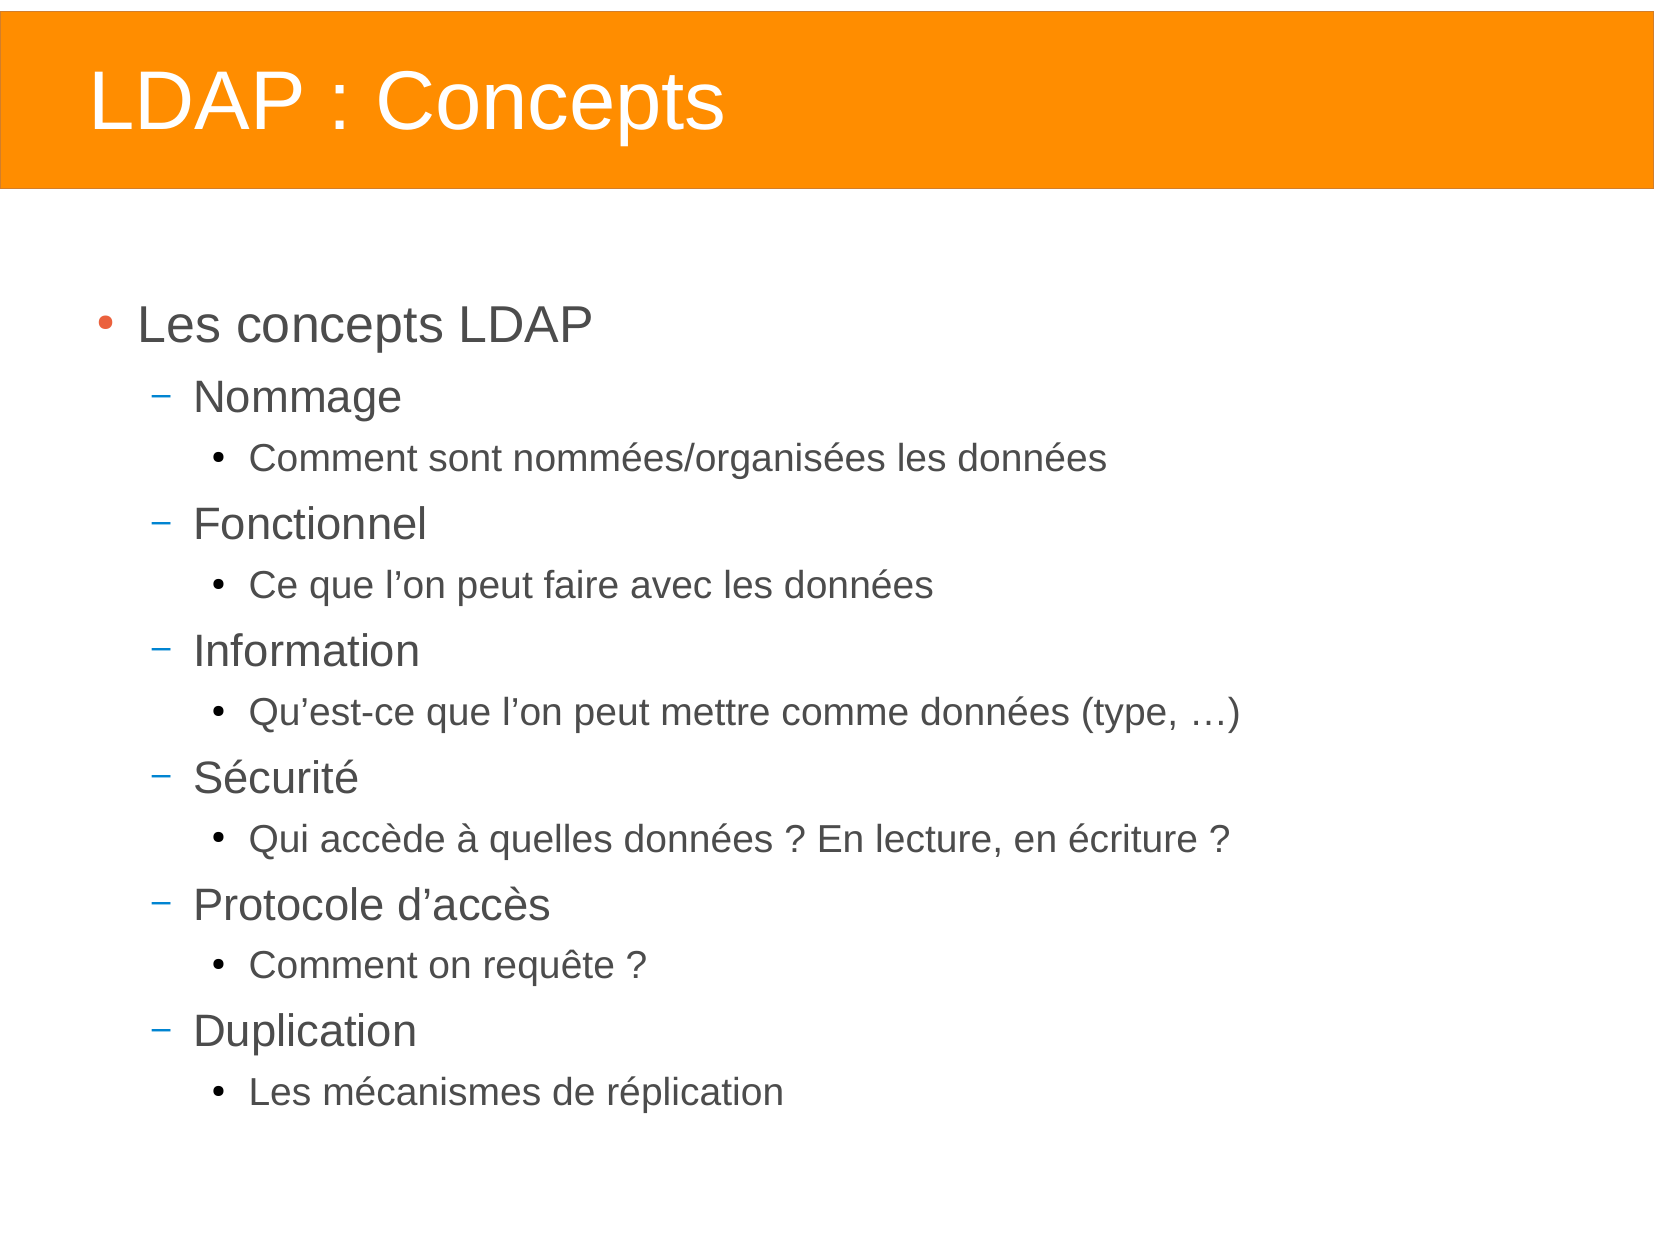

LDAP : Concepts
# Les concepts LDAP
Nommage
Comment sont nommées/organisées les données
Fonctionnel
Ce que l’on peut faire avec les données
Information
Qu’est-ce que l’on peut mettre comme données (type, …)
Sécurité
Qui accède à quelles données ? En lecture, en écriture ?
Protocole d’accès
Comment on requête ?
Duplication
Les mécanismes de réplication